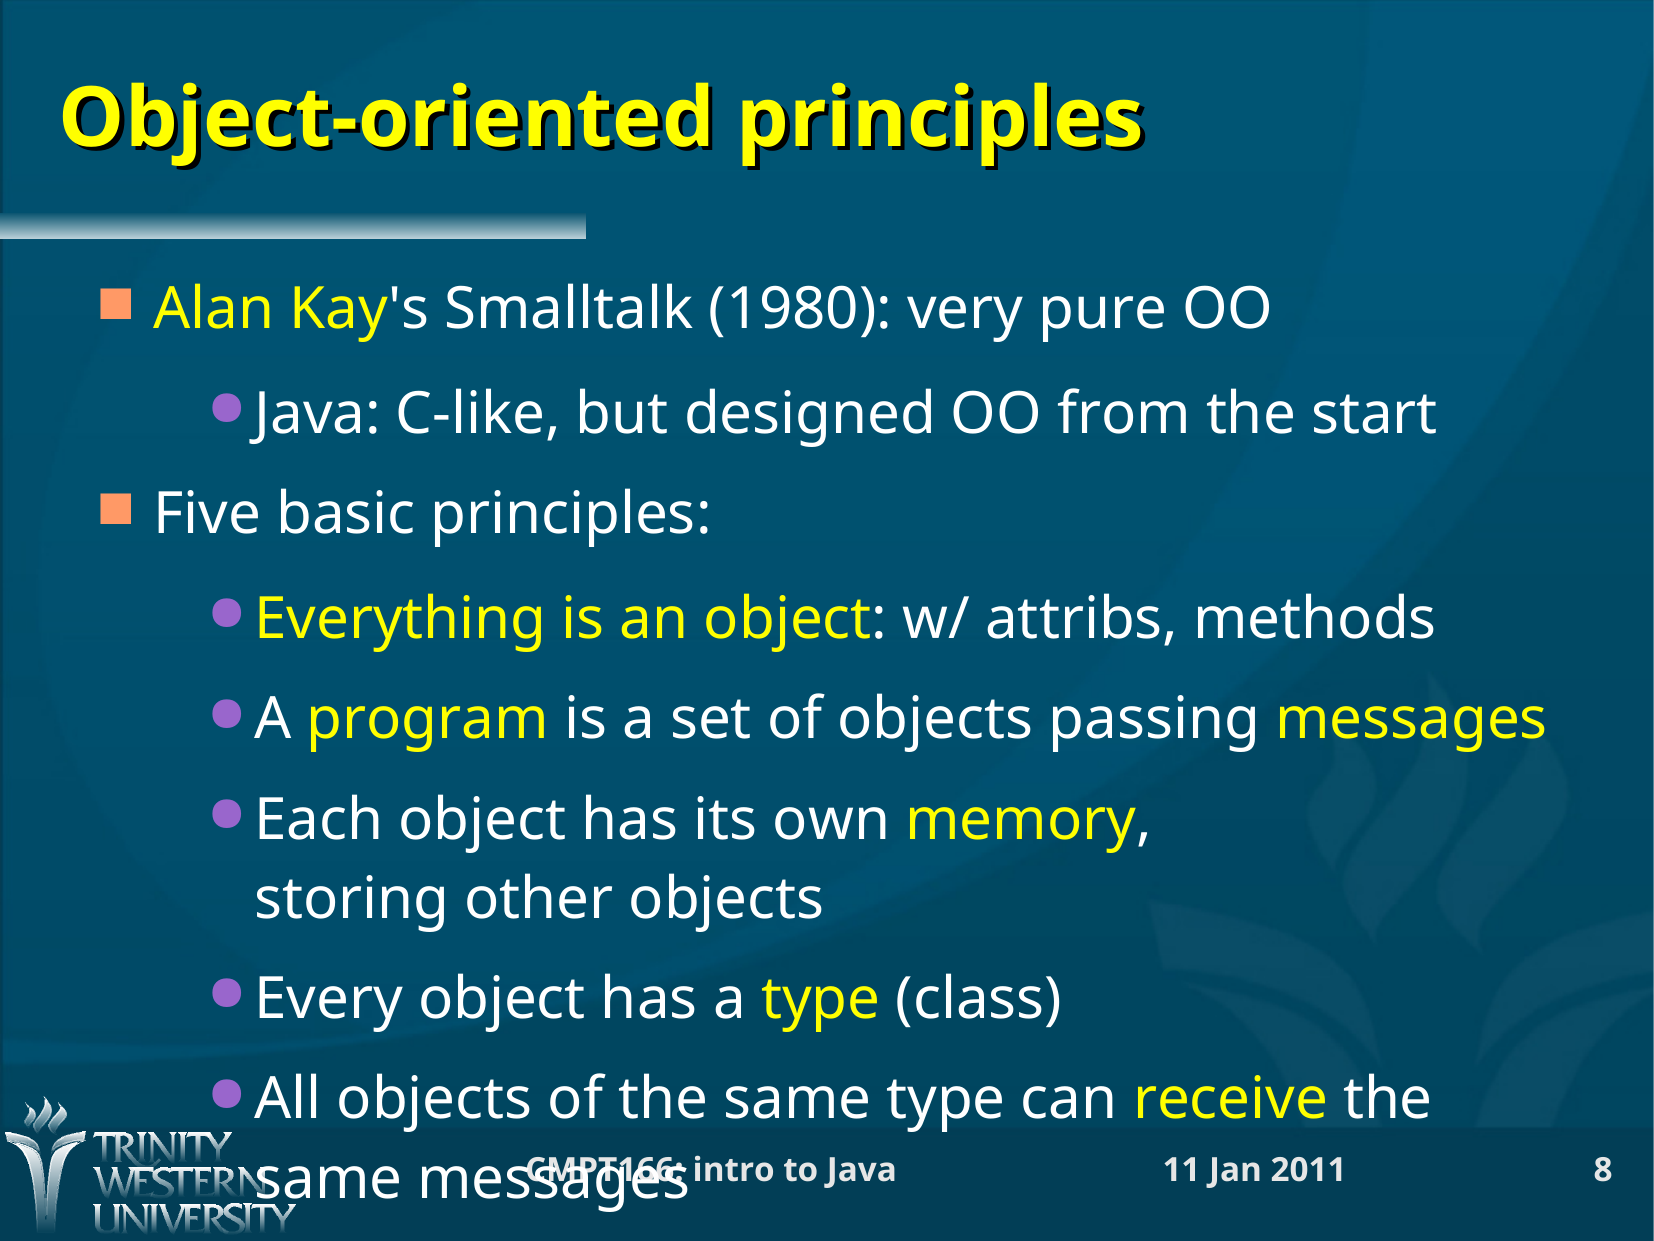

# Object-oriented principles
Alan Kay's Smalltalk (1980): very pure OO
Java: C-like, but designed OO from the start
Five basic principles:
Everything is an object: w/ attribs, methods
A program is a set of objects passing messages
Each object has its own memory,
storing other objects
Every object has a type (class)
All objects of the same type can receive the same messages
CMPT166: intro to Java
11 Jan 2011
8